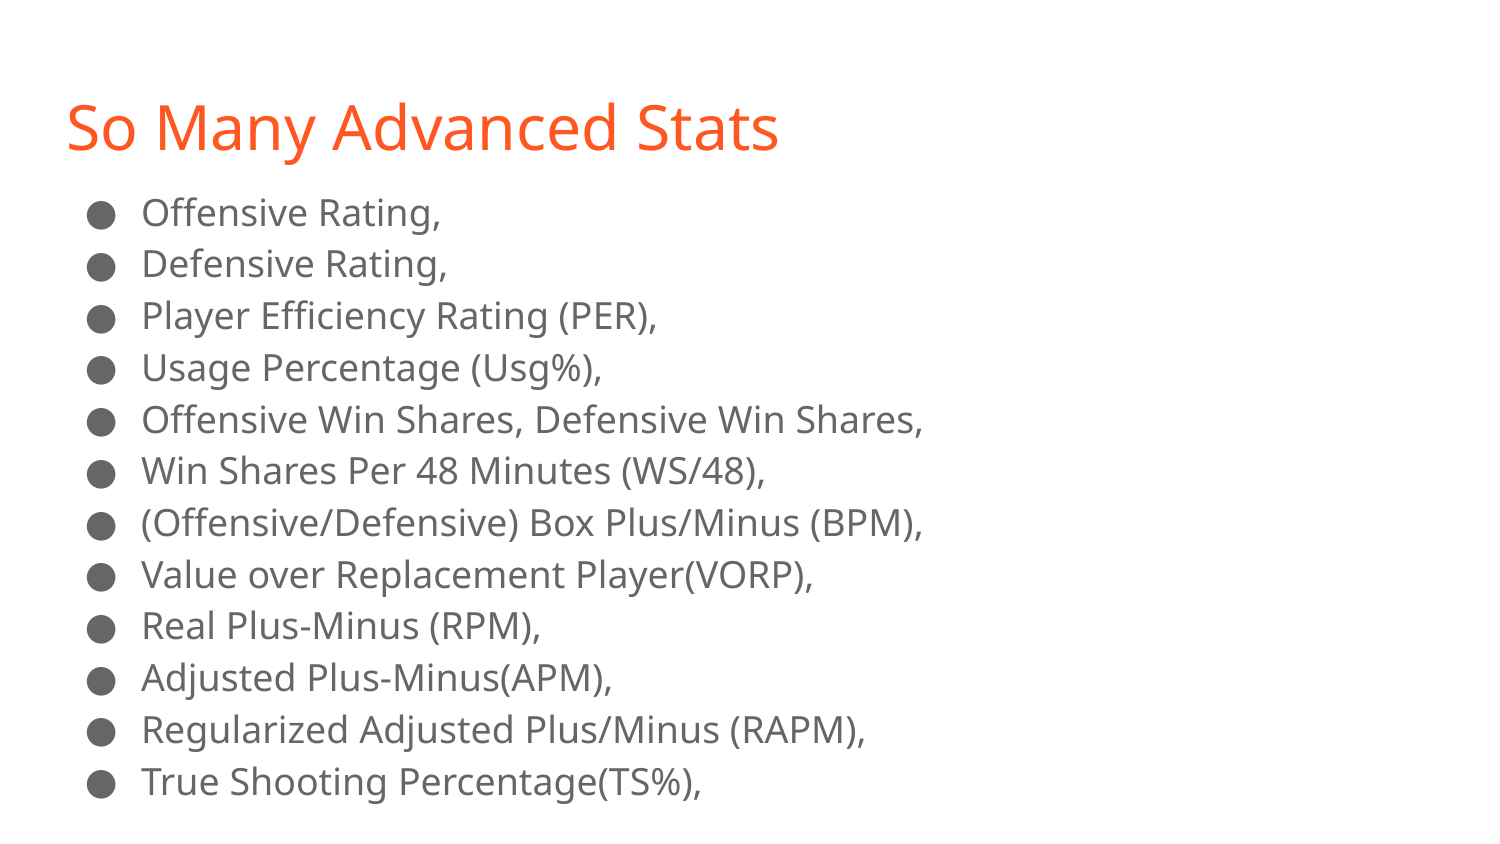

# So Many Advanced Stats
Offensive Rating,
Defensive Rating,
Player Efficiency Rating (PER),
Usage Percentage (Usg%),
Offensive Win Shares, Defensive Win Shares,
Win Shares Per 48 Minutes (WS/48),
(Offensive/Defensive) Box Plus/Minus (BPM),
Value over Replacement Player(VORP),
Real Plus-Minus (RPM),
Adjusted Plus-Minus(APM),
Regularized Adjusted Plus/Minus (RAPM),
True Shooting Percentage(TS%),